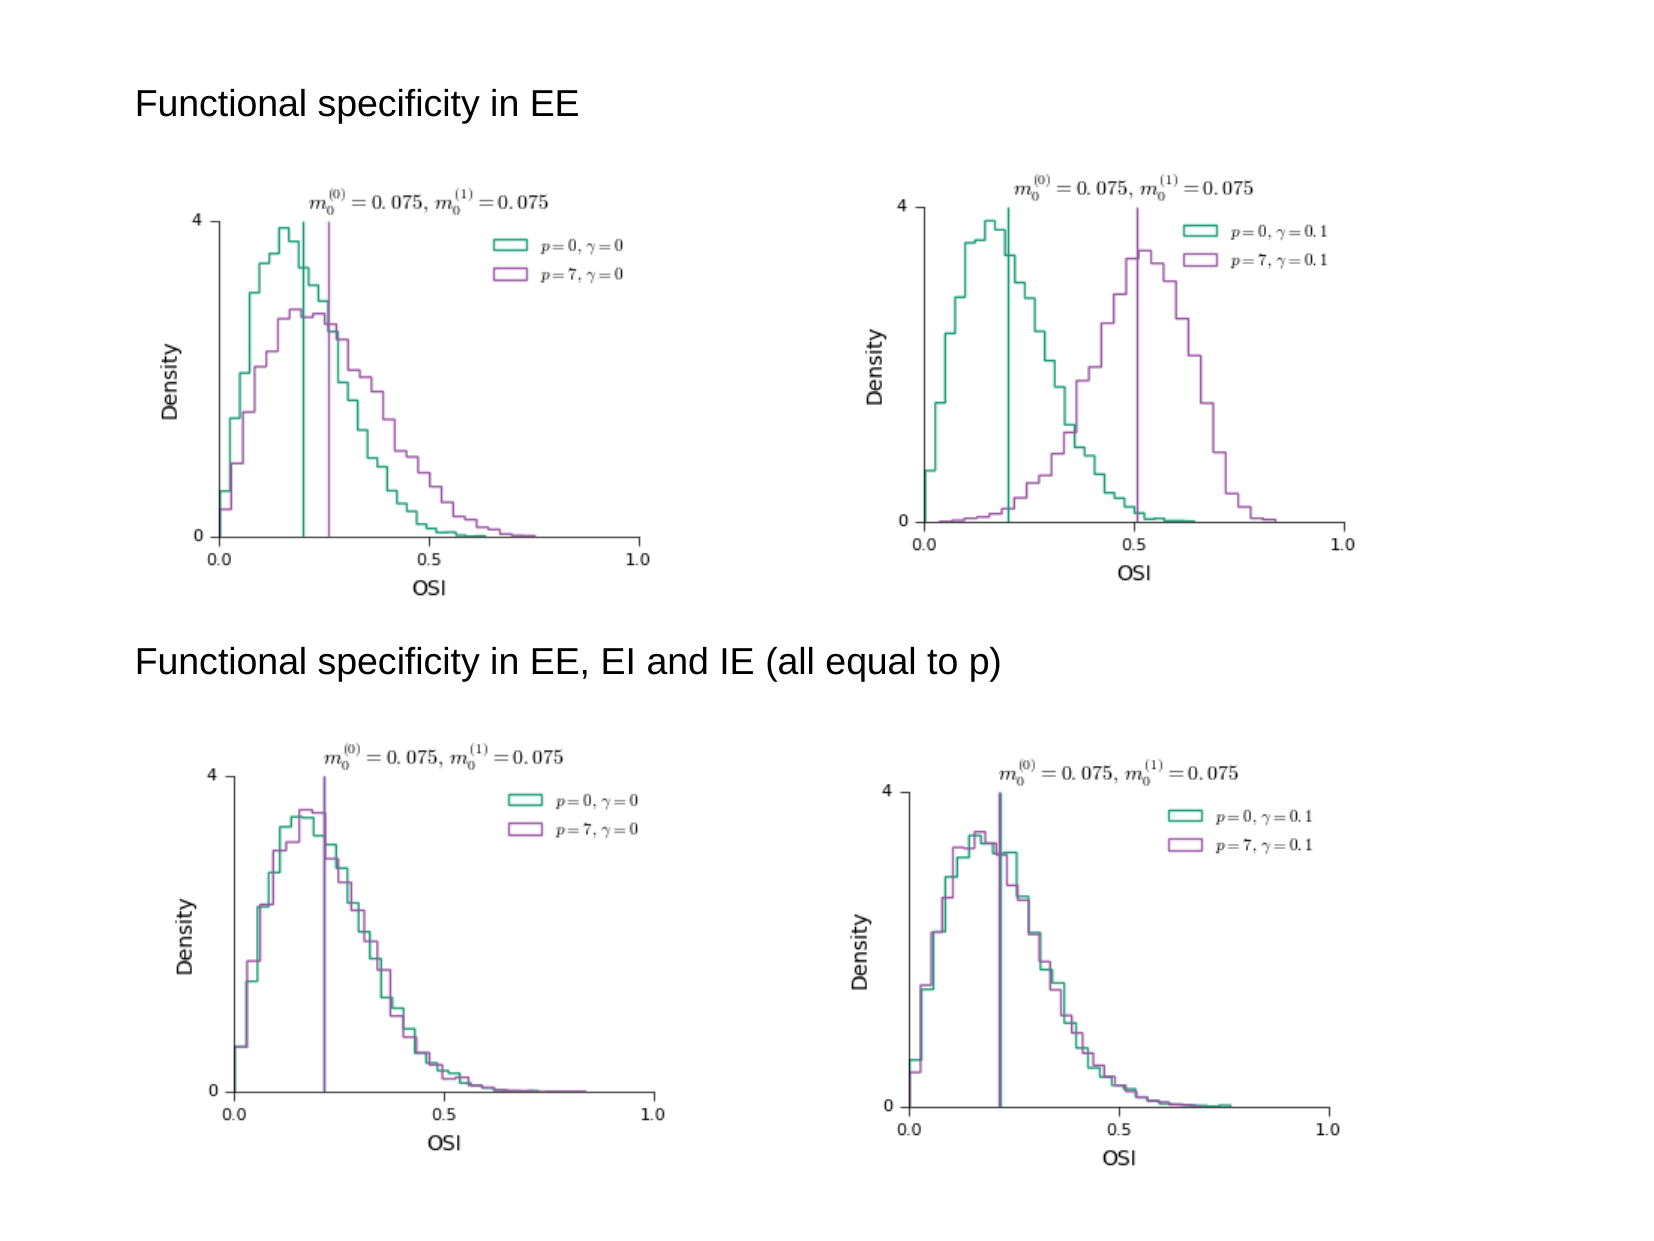

Functional specificity in EE
Functional specificity in EE, EI and IE (all equal to p)